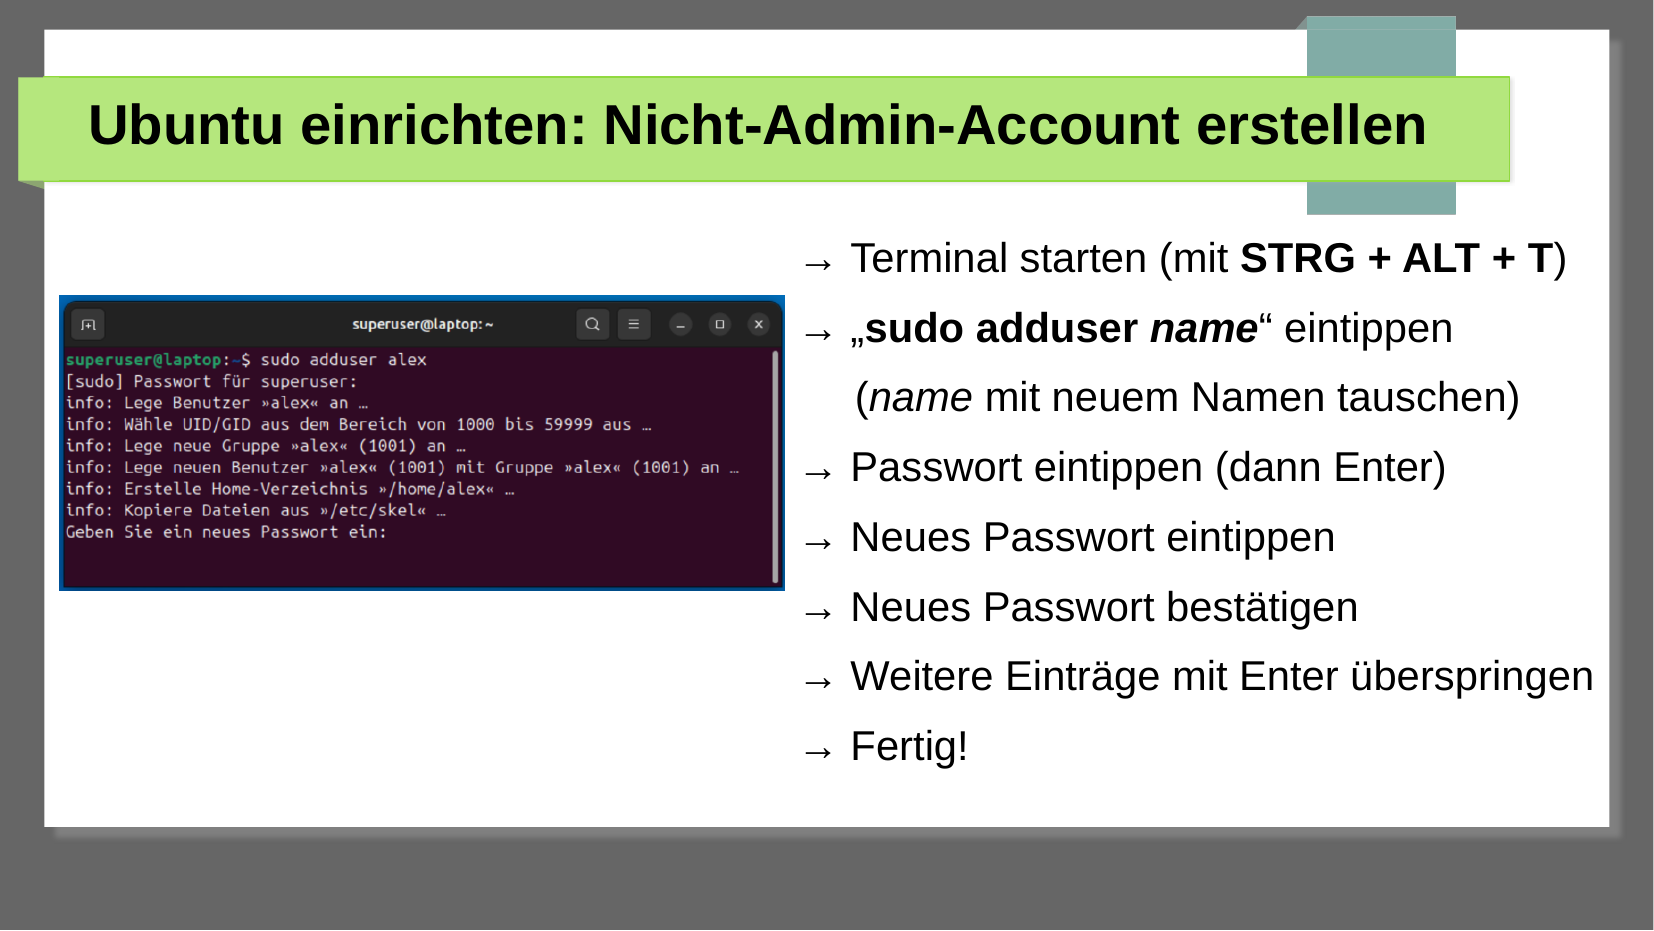

# Ubuntu einrichten: Nicht-Admin-Account erstellen
→ Terminal starten (mit STRG + ALT + T)
→ „sudo adduser name“ eintippen
 (name mit neuem Namen tauschen)
→ Passwort eintippen (dann Enter)
→ Neues Passwort eintippen
→ Neues Passwort bestätigen
→ Weitere Einträge mit Enter überspringen
→ Fertig!